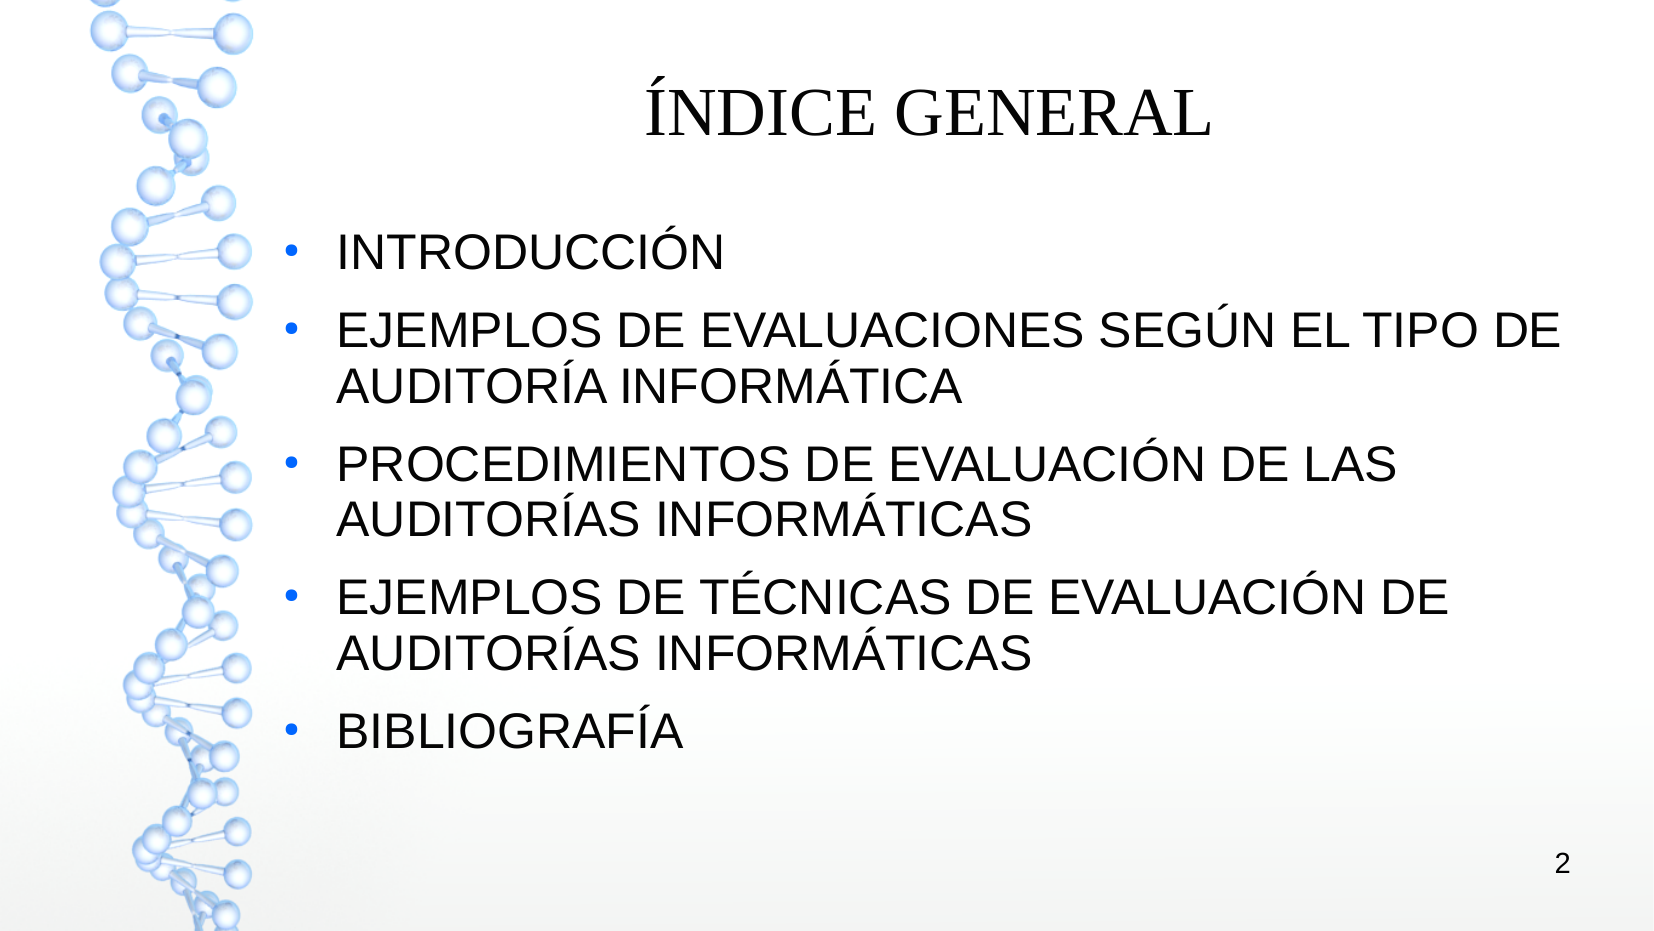

# ÍNDICE GENERAL
INTRODUCCIÓN
EJEMPLOS DE EVALUACIONES SEGÚN EL TIPO DE AUDITORÍA INFORMÁTICA
PROCEDIMIENTOS DE EVALUACIÓN DE LAS AUDITORÍAS INFORMÁTICAS
EJEMPLOS DE TÉCNICAS DE EVALUACIÓN DE AUDITORÍAS INFORMÁTICAS
BIBLIOGRAFÍA
2